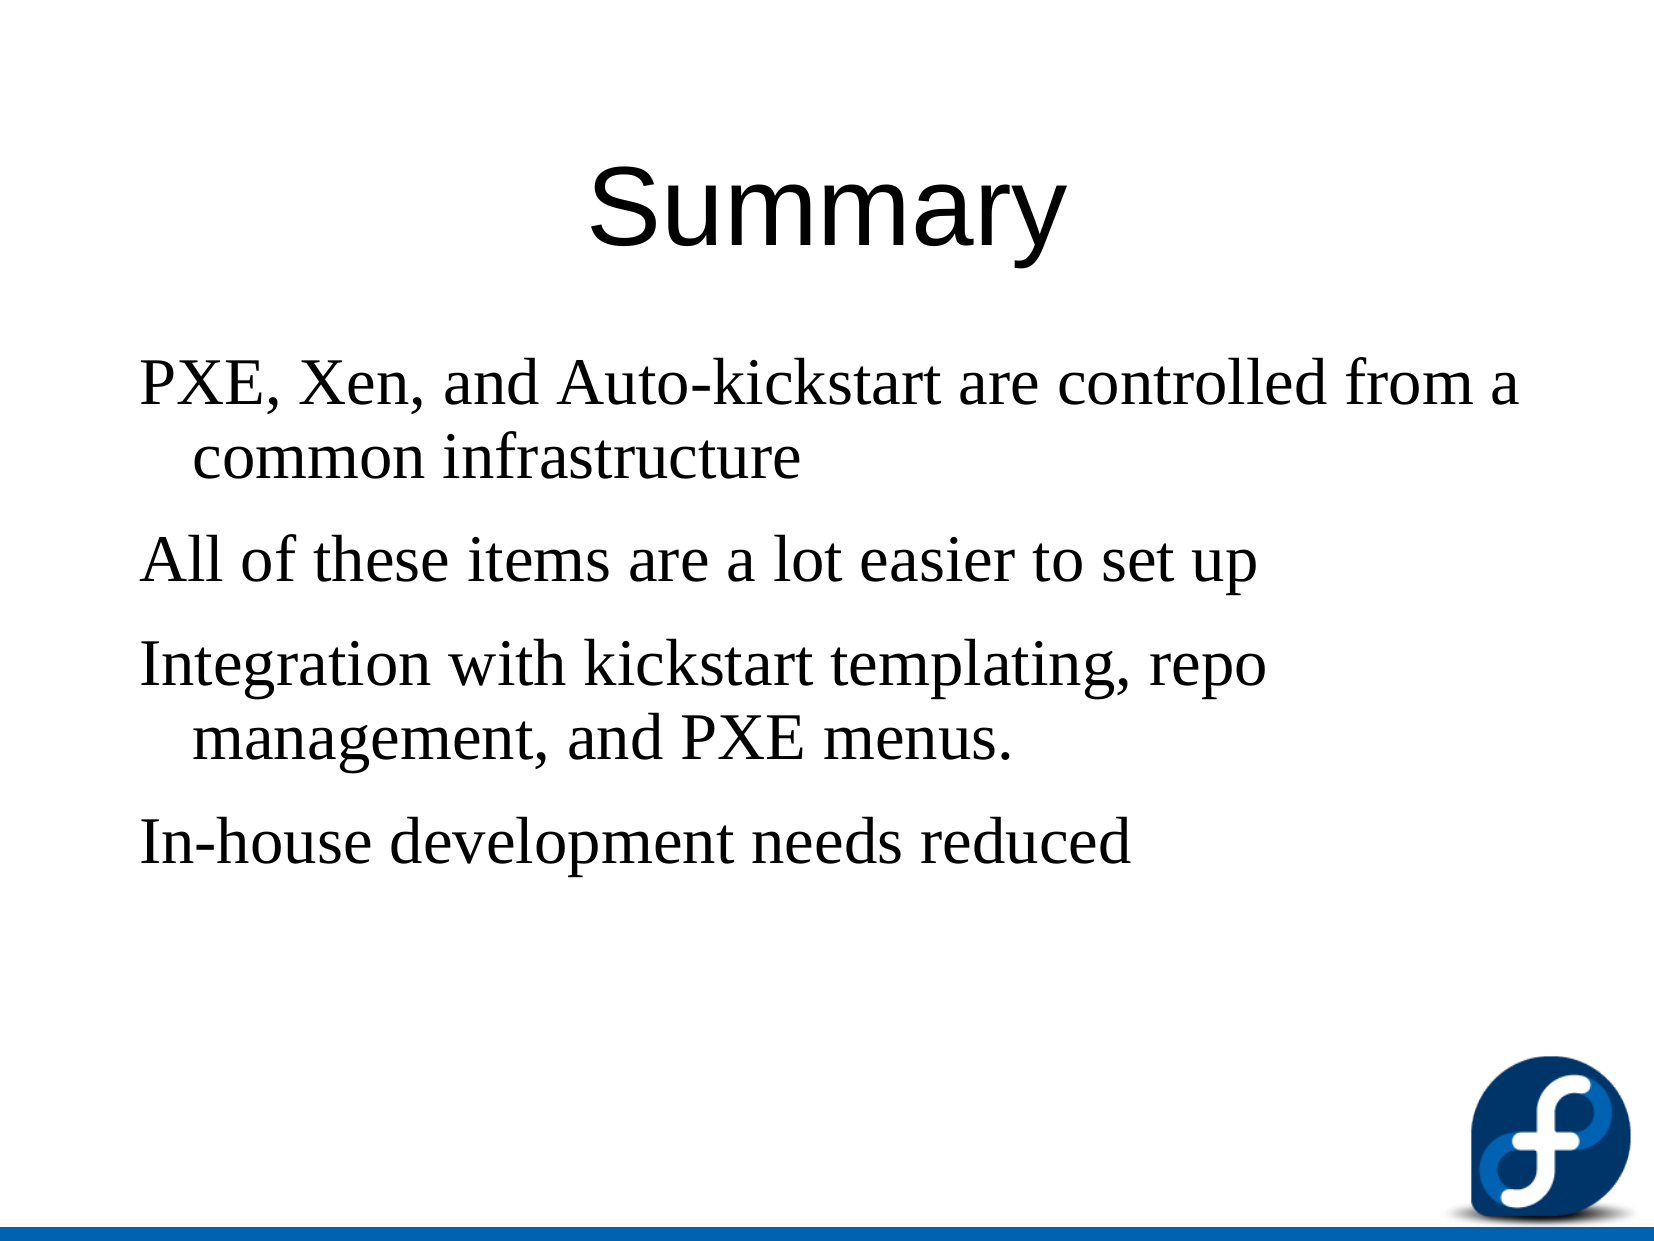

# Summary
PXE, Xen, and Auto-kickstart are controlled from a common infrastructure
All of these items are a lot easier to set up
Integration with kickstart templating, repo management, and PXE menus.
In-house development needs reduced